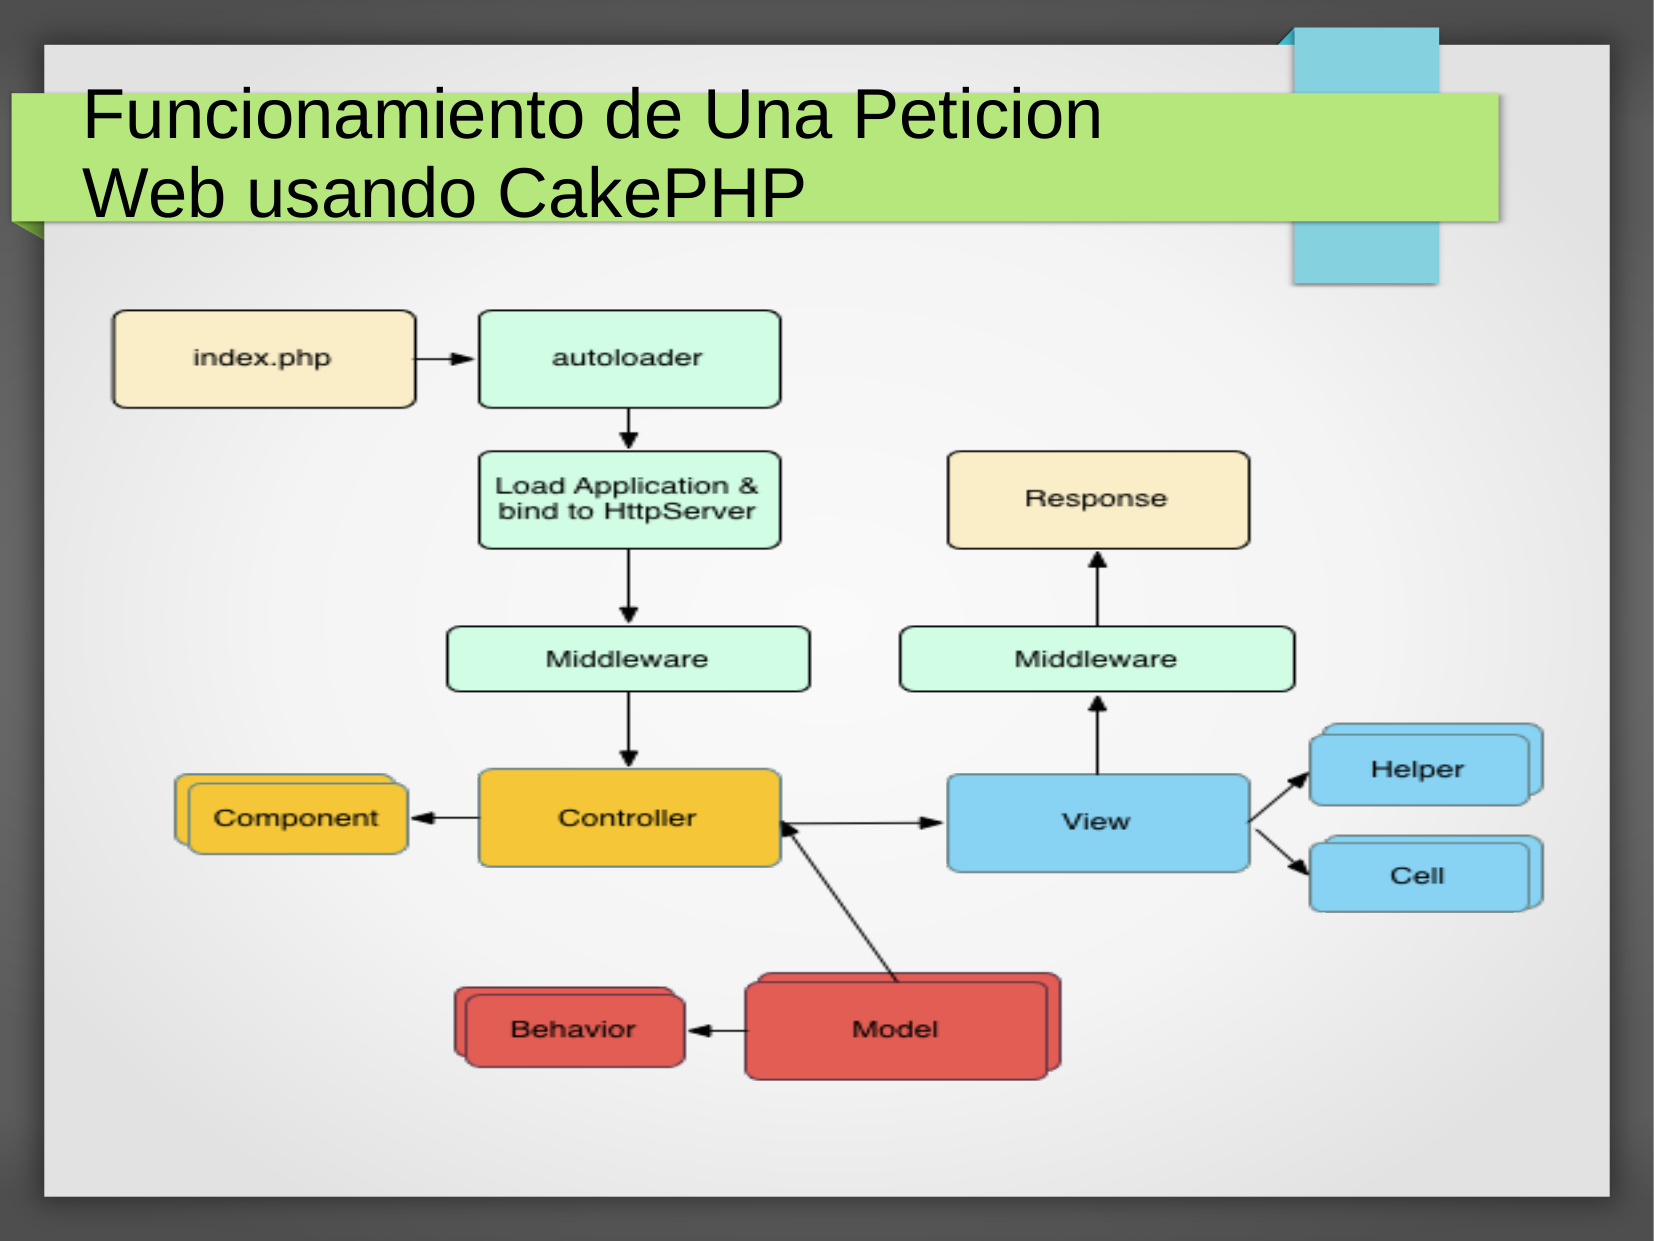

# Funcionamiento de Una Peticion Web usando CakePHP